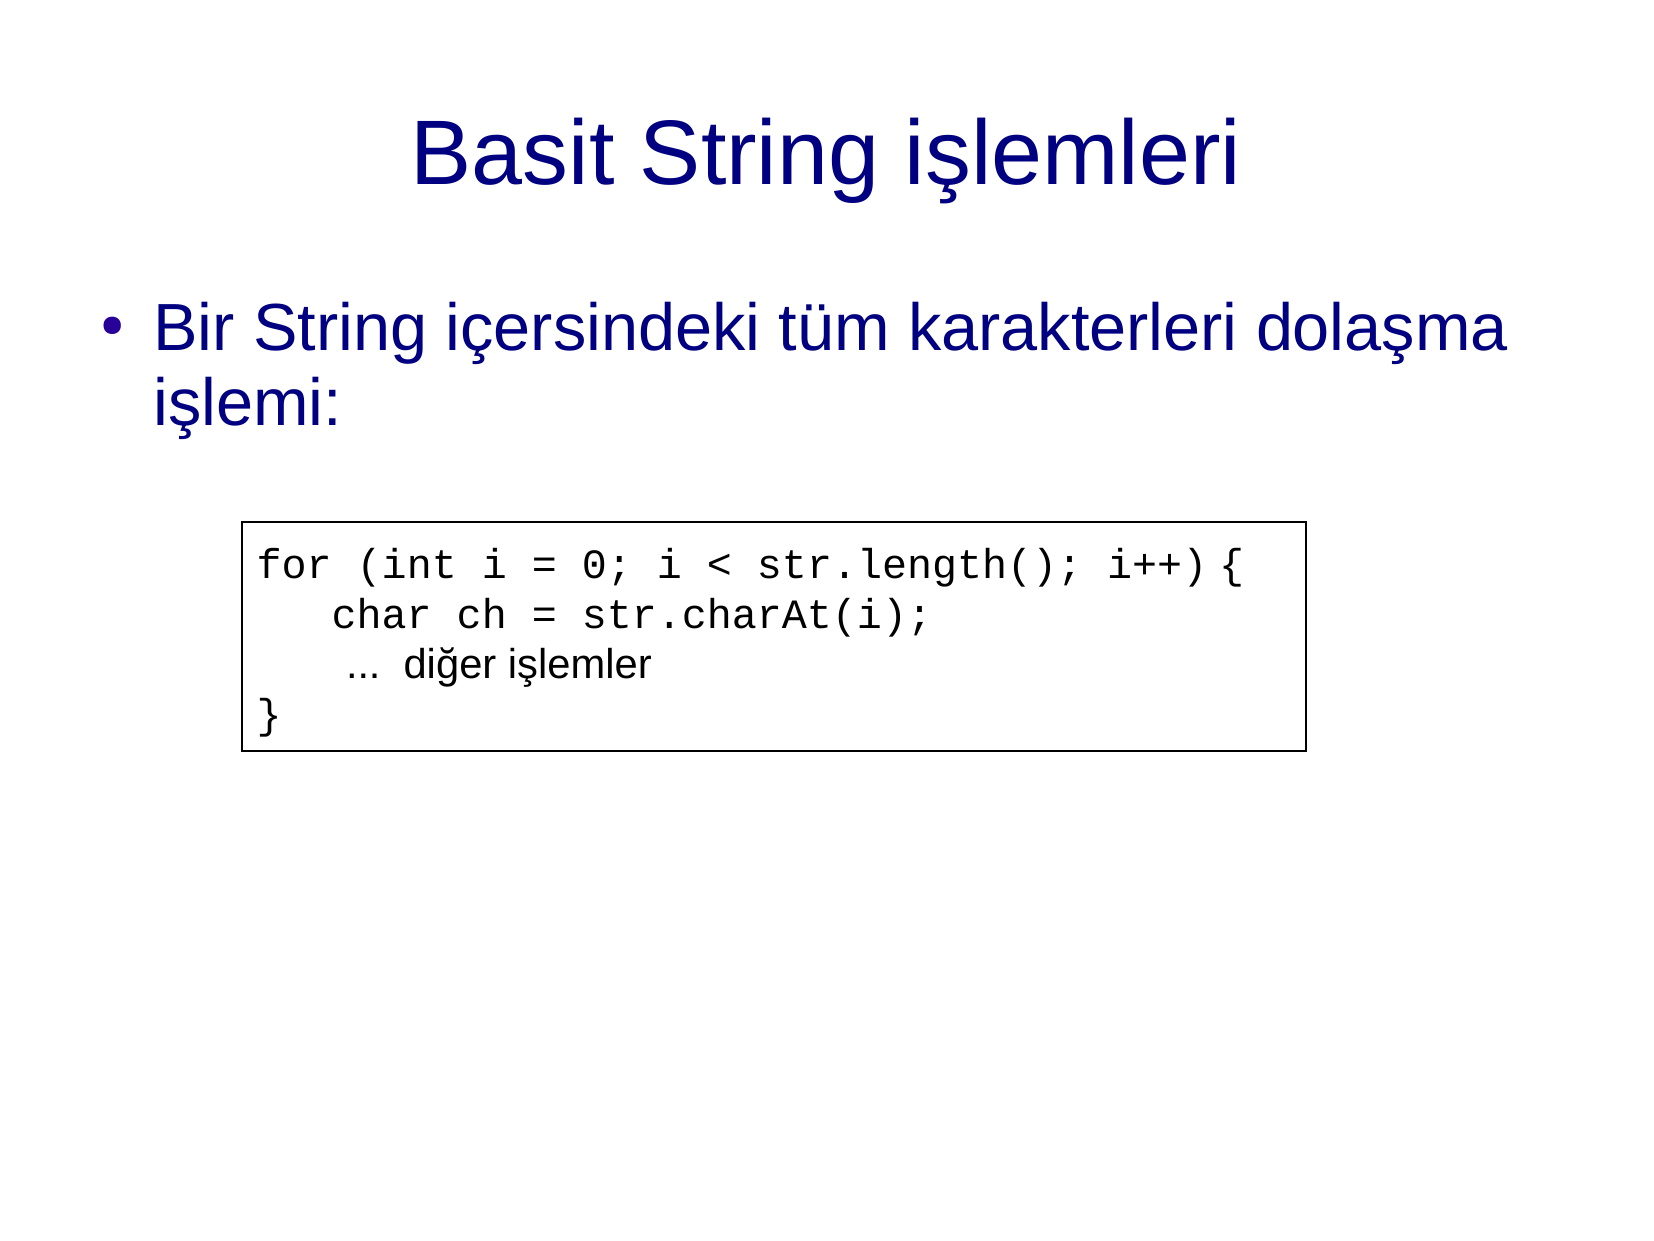

# Basit String işlemleri
Bir String içersindeki tüm karakterleri dolaşma işlemi:
for (int i = 0; i < str.length(); i++) {
 char ch = str.charAt(i);
... diğer işlemler
}